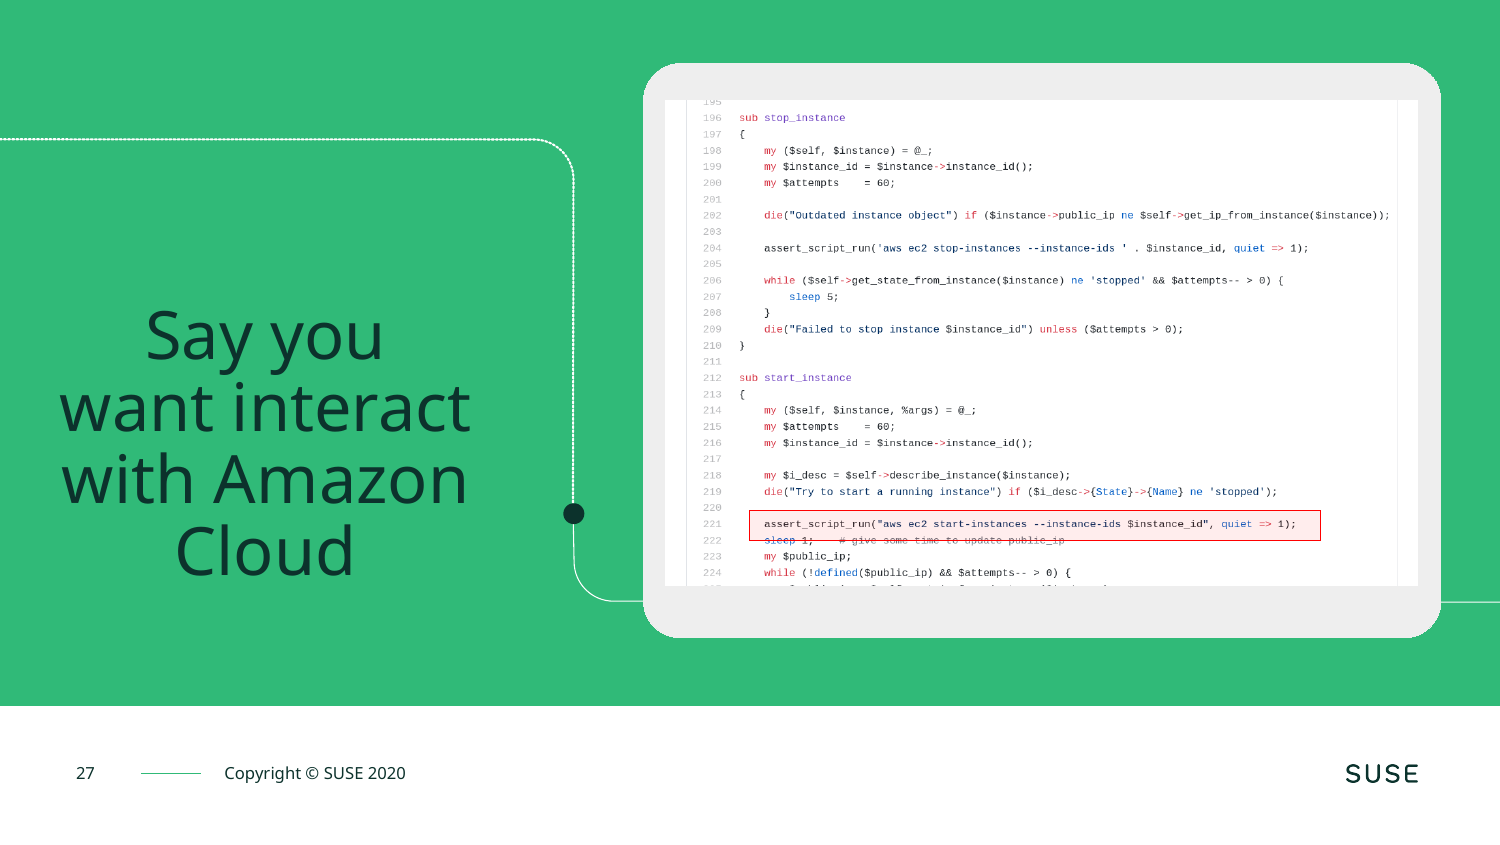

Picture
# Say you want interact with Amazon Cloud